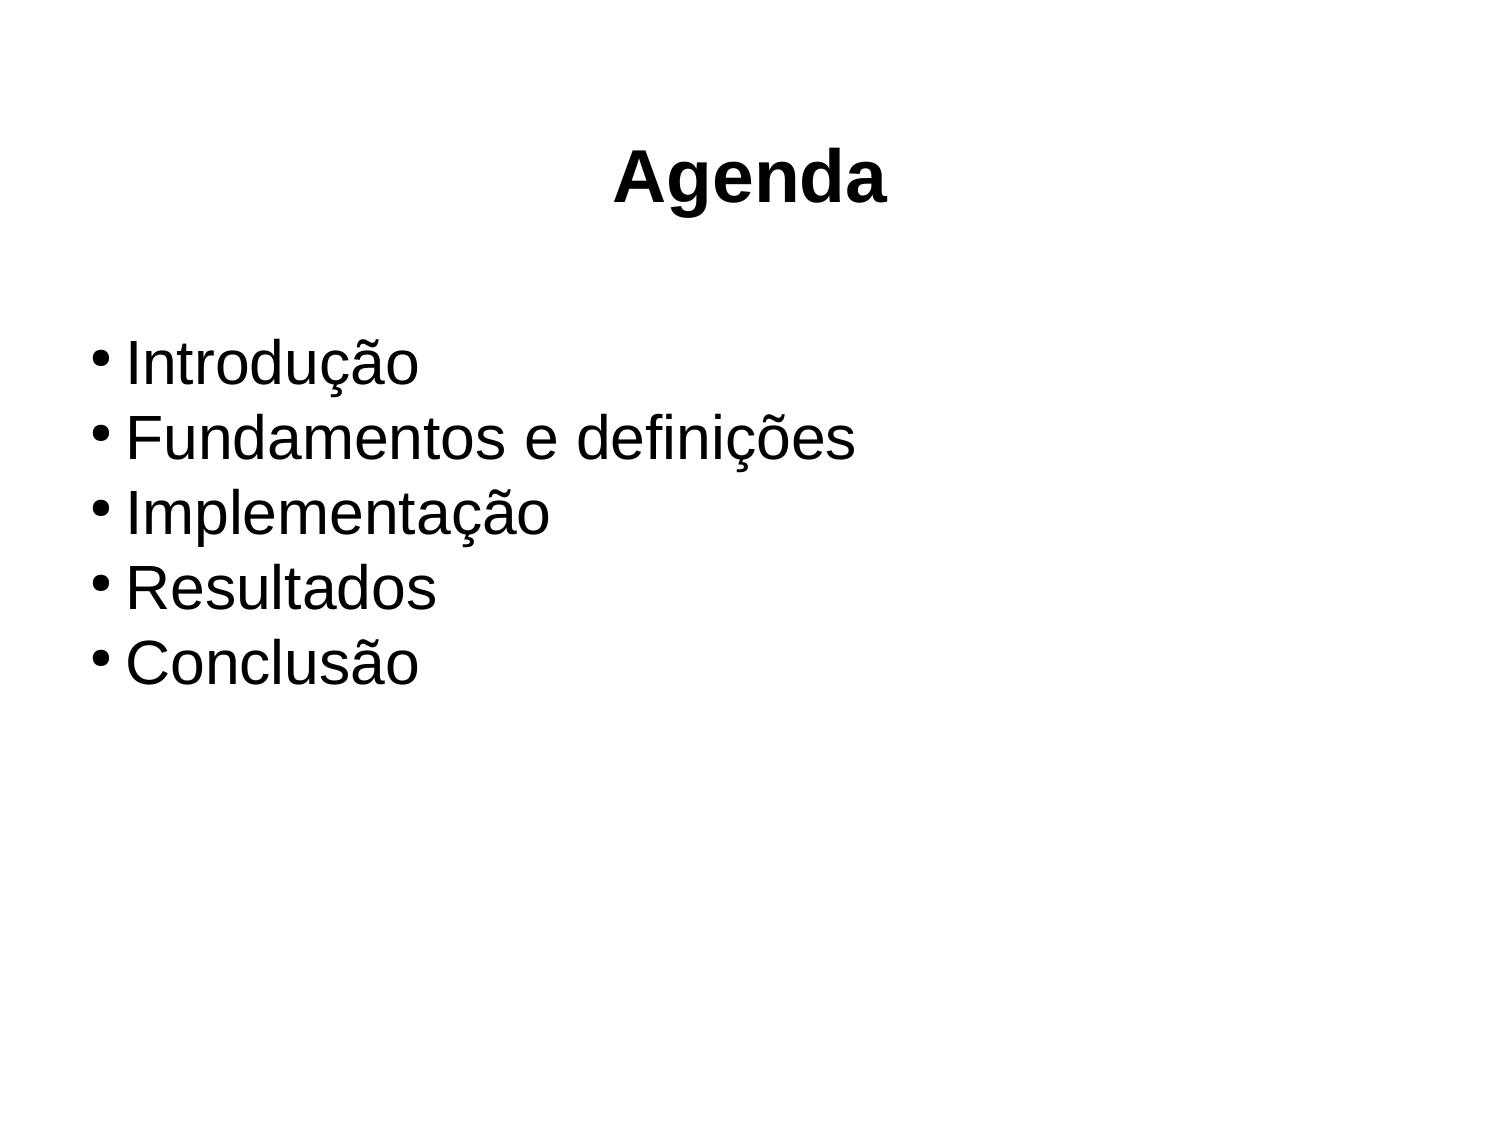

Agenda
Introdução
Fundamentos e definições
Implementação
Resultados
Conclusão